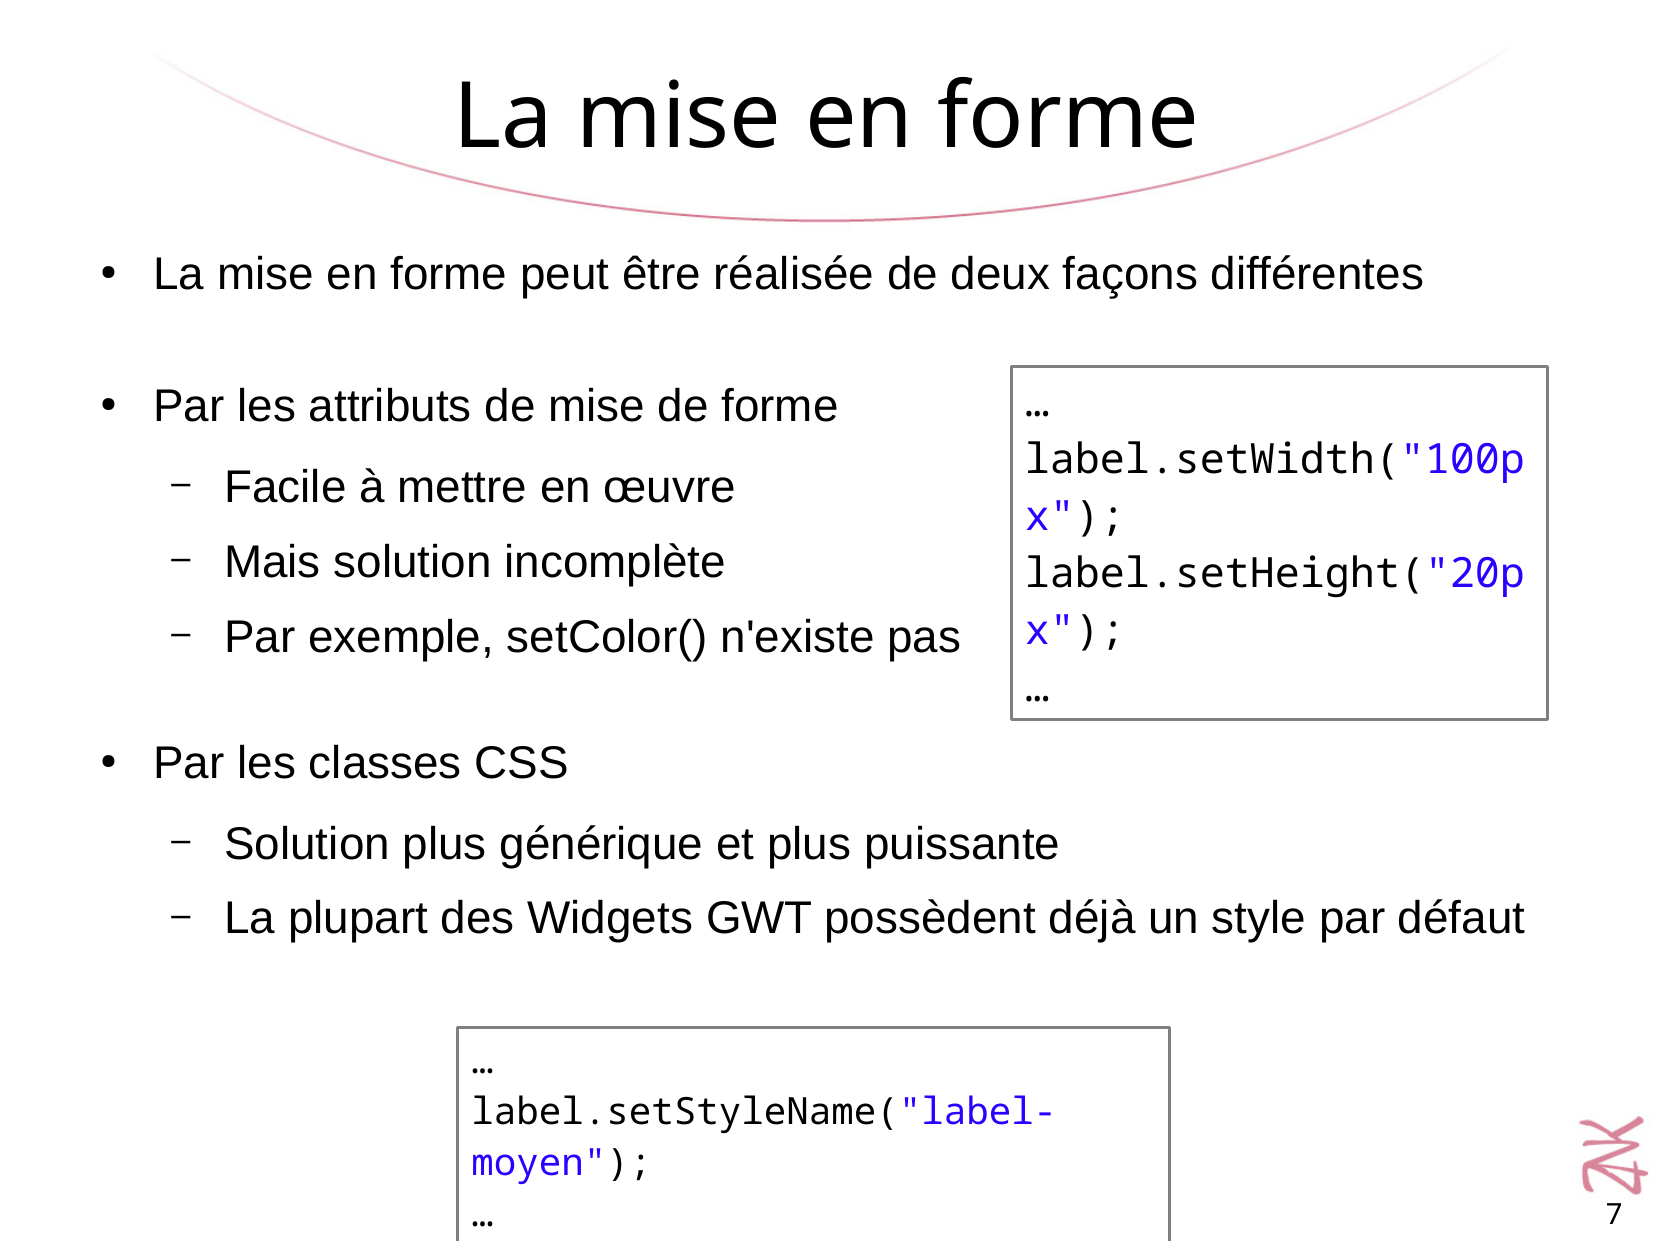

# La mise en forme
La mise en forme peut être réalisée de deux façons différentes
Par les attributs de mise de forme
Facile à mettre en œuvre
Mais solution incomplète
Par exemple, setColor() n'existe pas
Par les classes CSS
Solution plus générique et plus puissante
La plupart des Widgets GWT possèdent déjà un style par défaut
…
label.setWidth("100px");
label.setHeight("20px");
…
…
label.setStyleName("label-moyen");
…
7